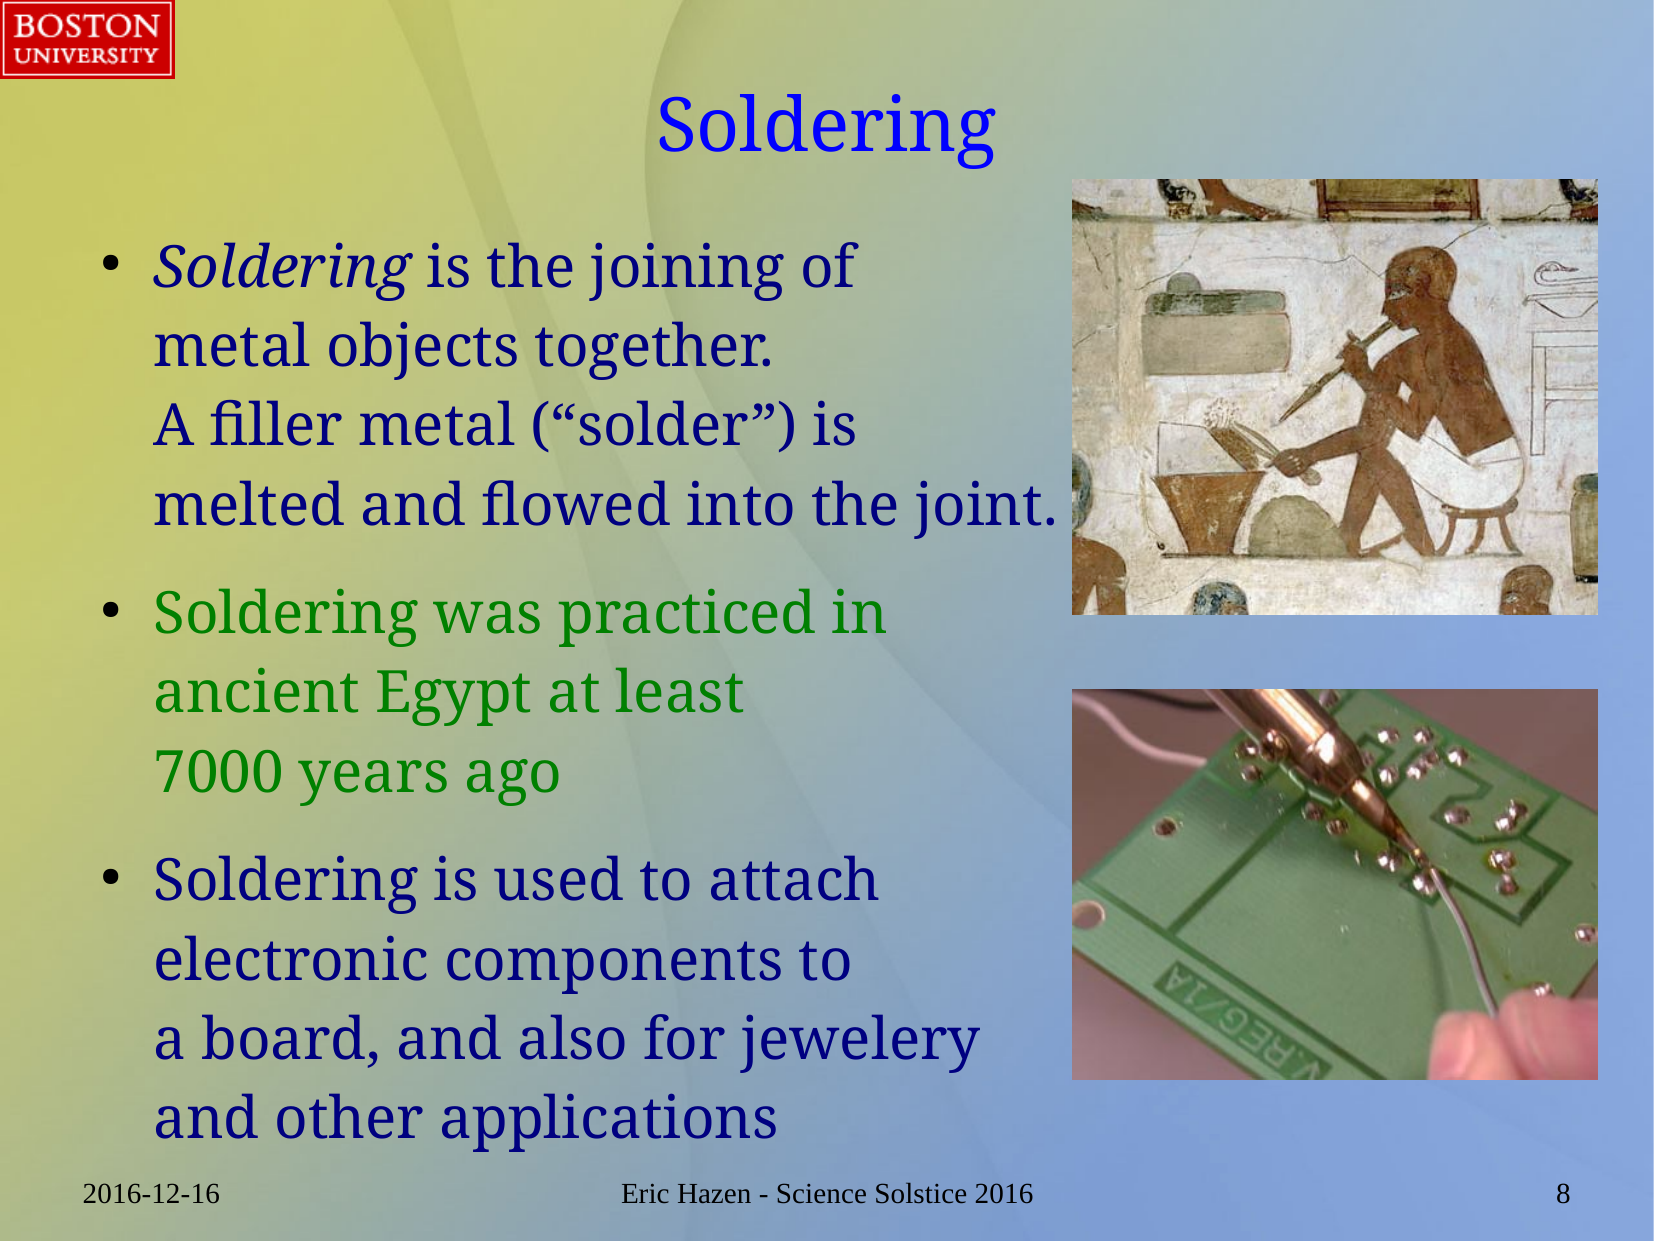

# Soldering
Soldering is the joining of
metal objects together.
A filler metal (“solder”) is
melted and flowed into the joint.
Soldering was practiced in
ancient Egypt at least
7000 years ago
Soldering is used to attach
electronic components to
a board, and also for jewelery
and other applications
2016-12-16
Eric Hazen - Science Solstice 2016
8